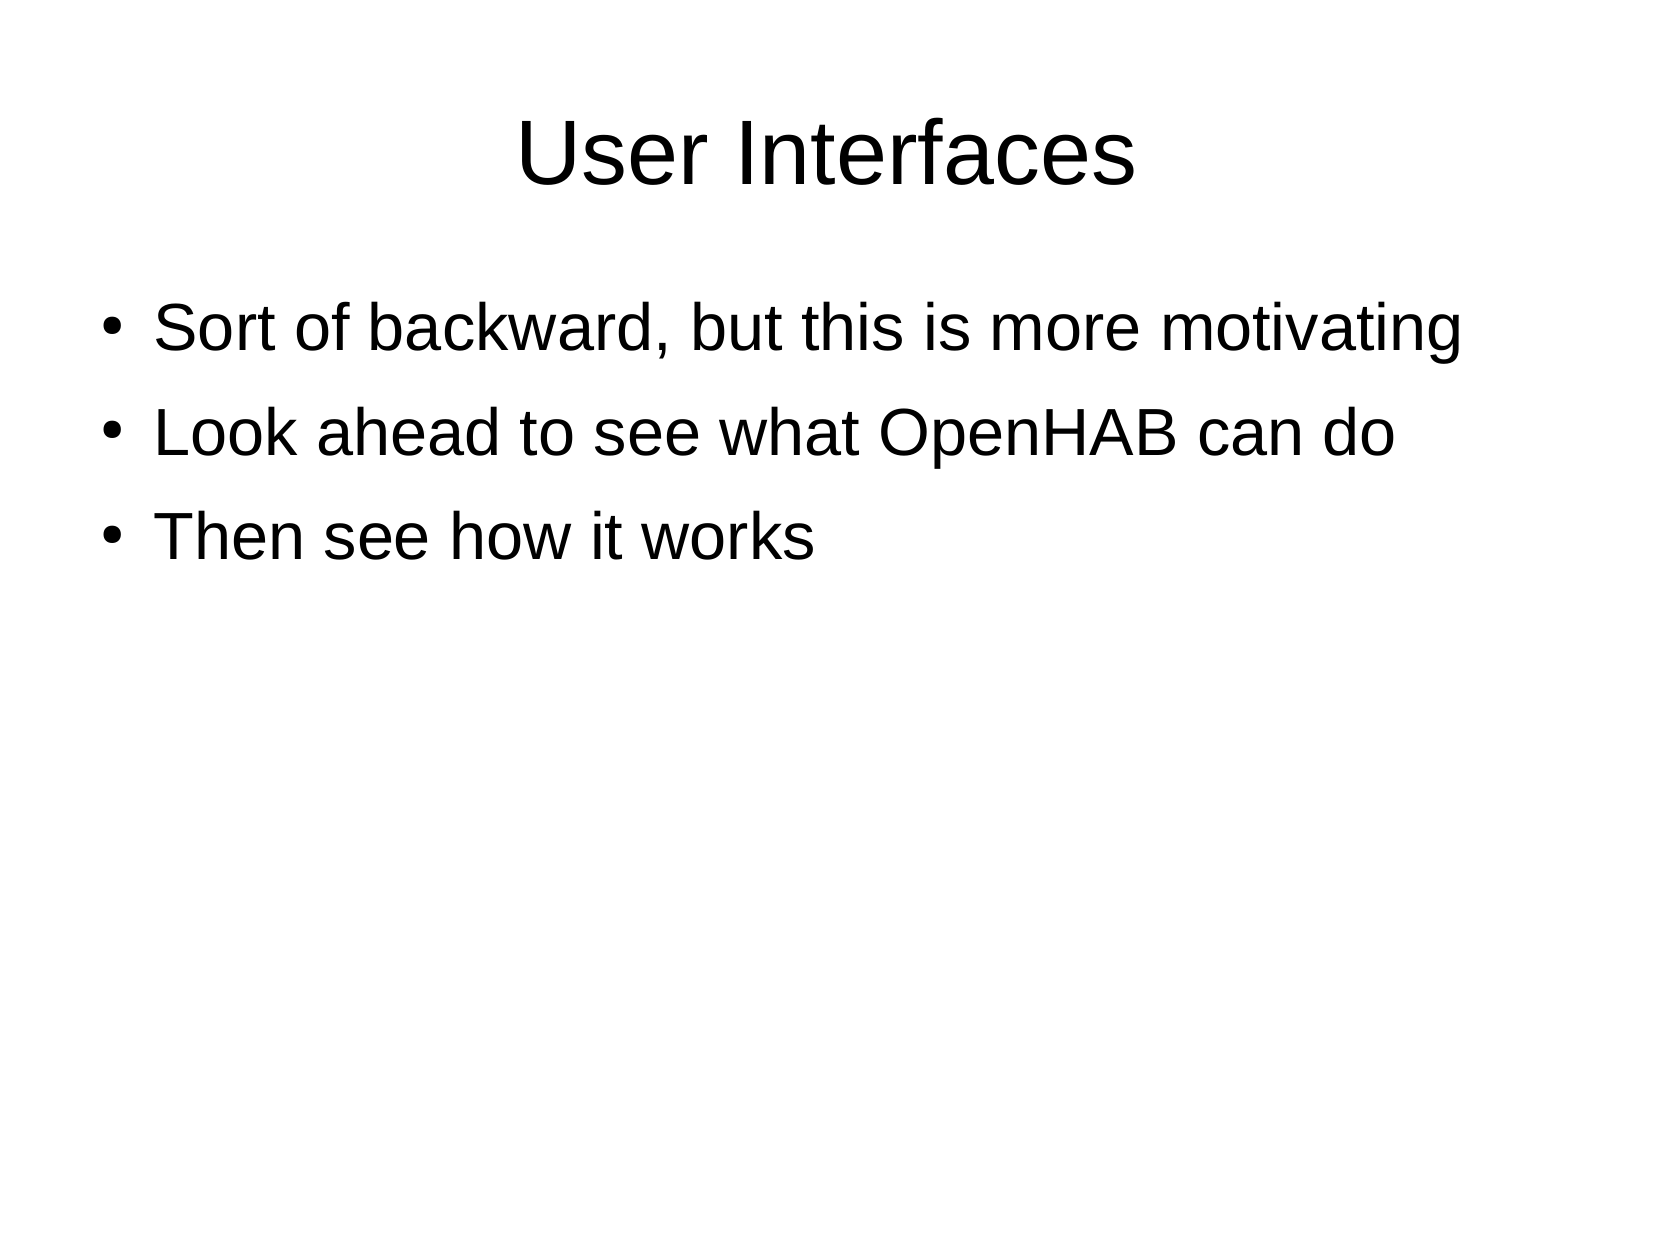

# User Interfaces
Sort of backward, but this is more motivating
Look ahead to see what OpenHAB can do
Then see how it works